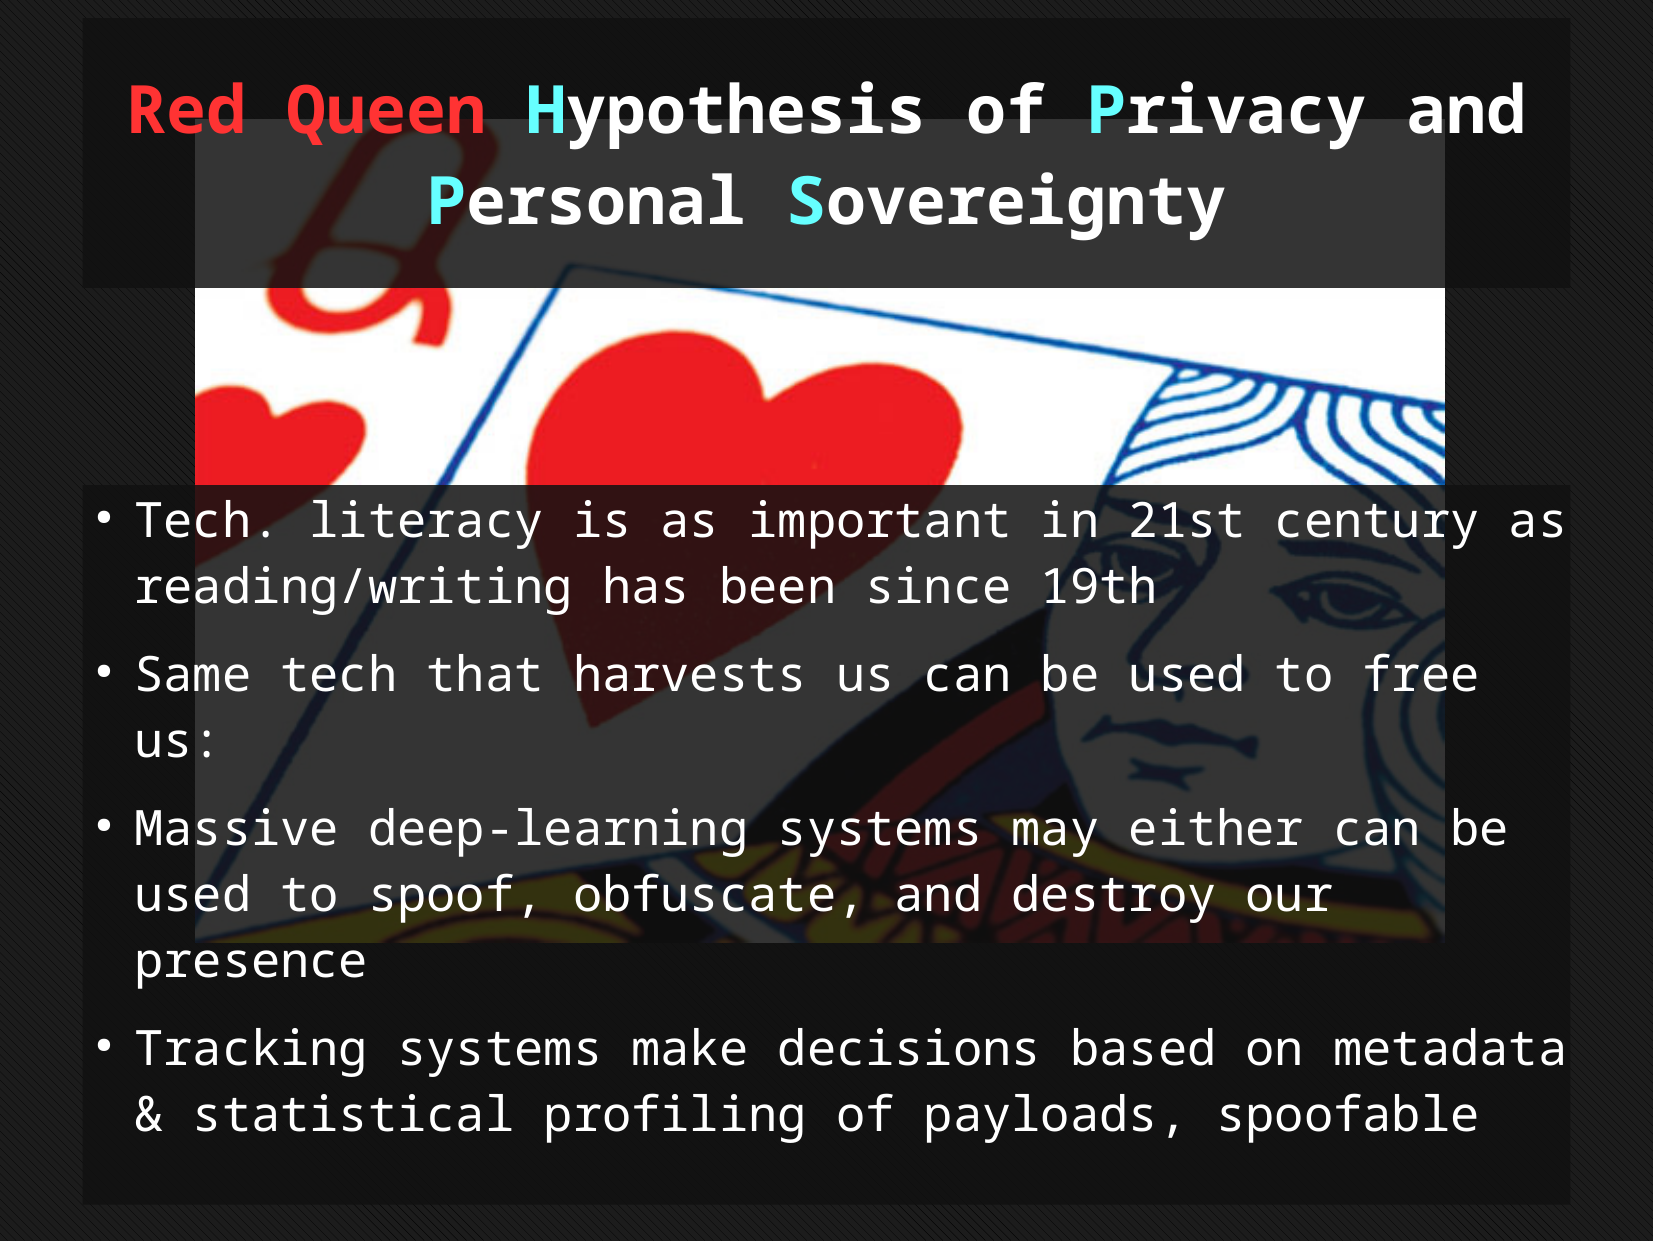

# Red Queen Hypothesis of Privacy and Personal Sovereignty
Tech. literacy is as important in 21st century as reading/writing has been since 19th
Same tech that harvests us can be used to free us:
Massive deep-learning systems may either can be used to spoof, obfuscate, and destroy our presence
Tracking systems make decisions based on metadata & statistical profiling of payloads, spoofable